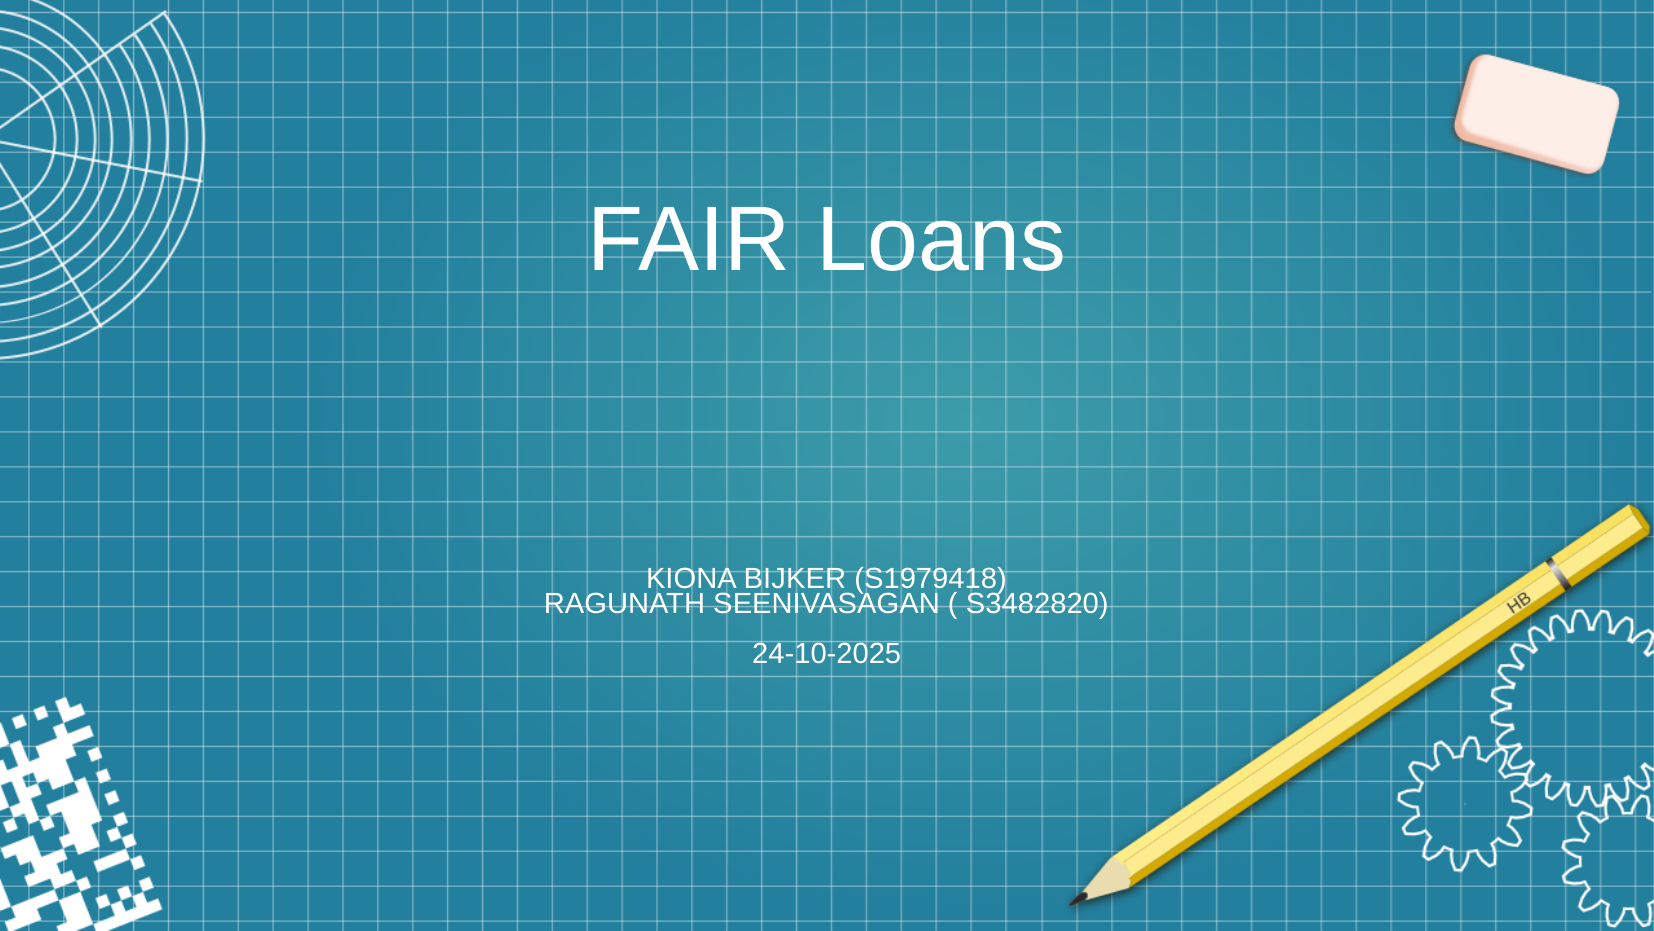

# FAIR Loans
Kiona Bijker (s1979418)
ragunath seenivasagan ( s3482820)
24-10-2025